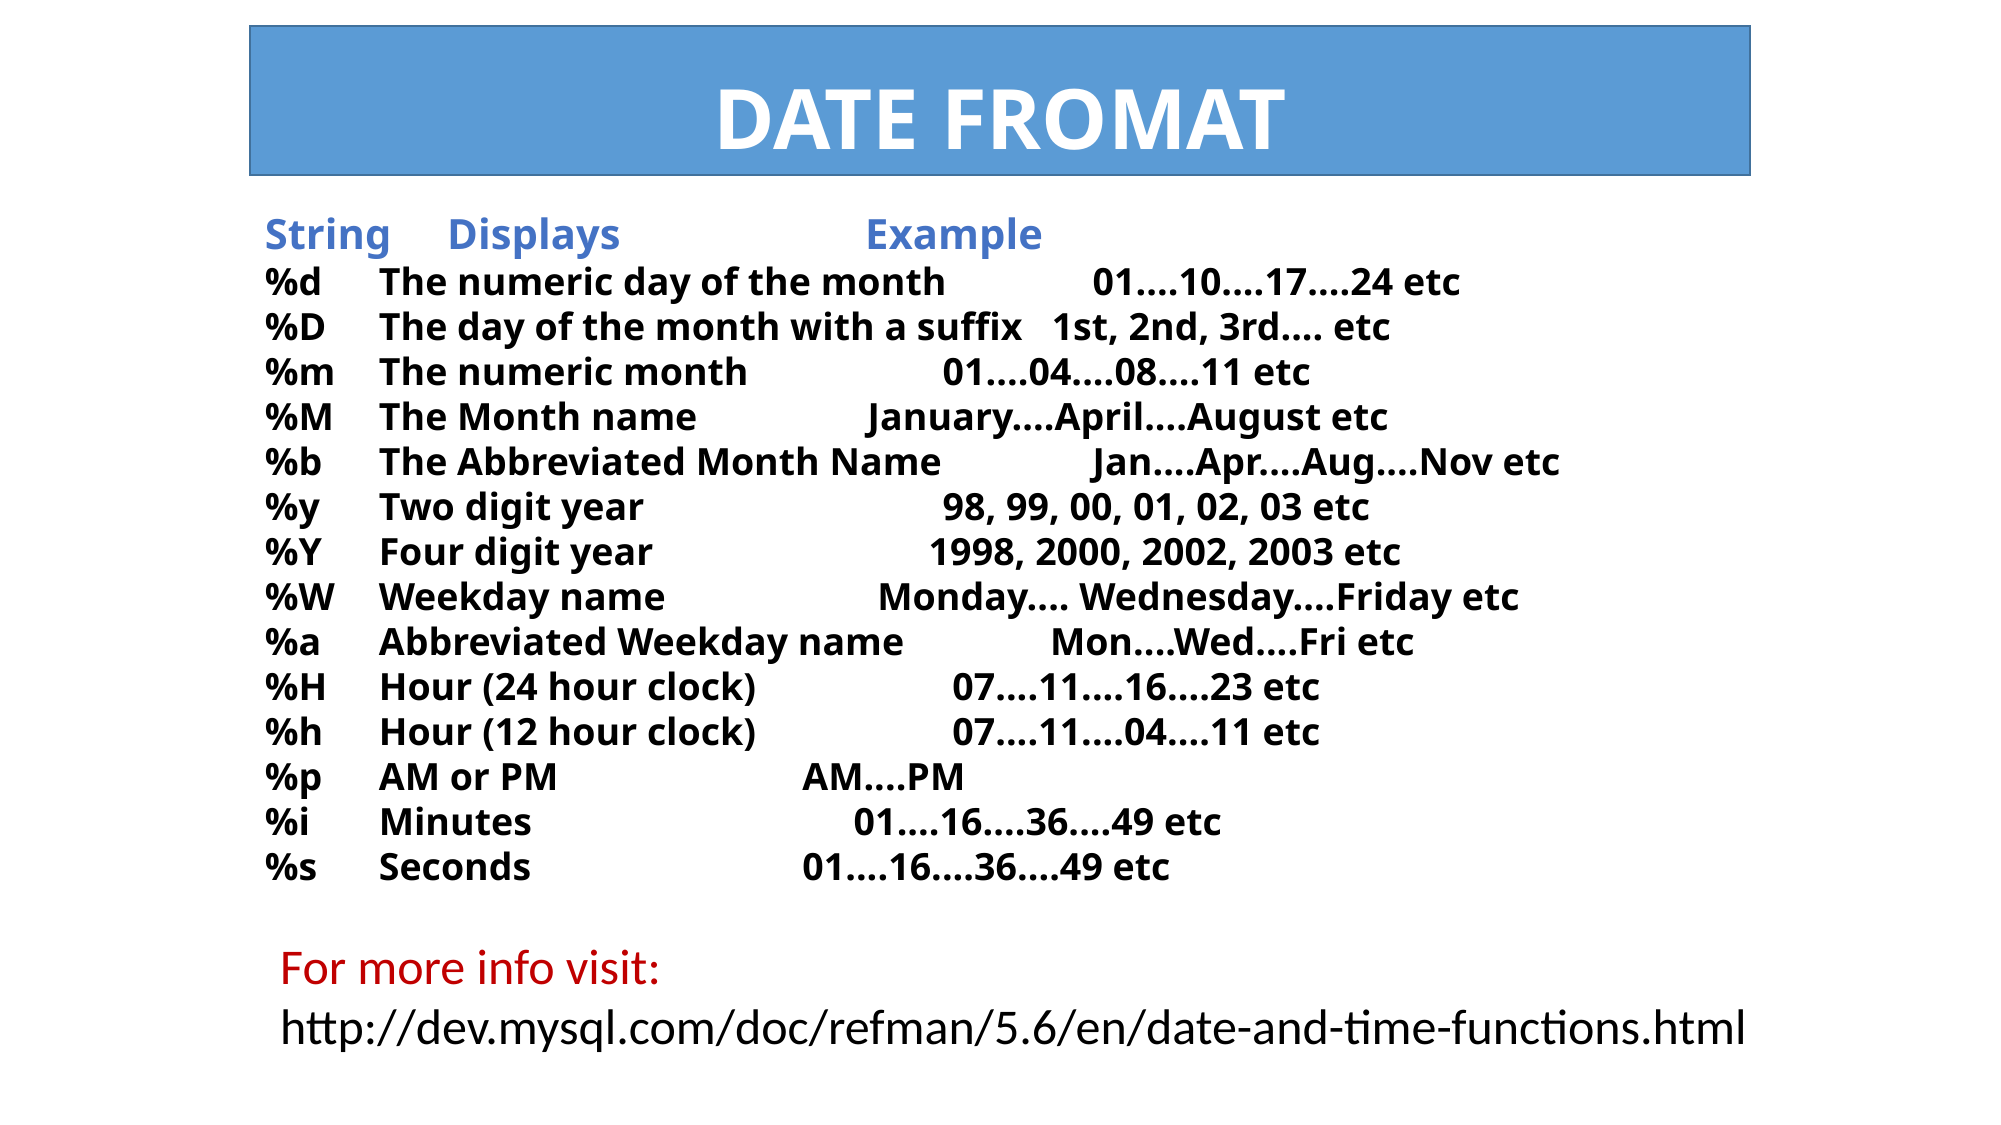

# DATE FROMAT
String	 Displays			 Example
%d	 The numeric day of the month	 01....10....17....24 etc
%D	 The day of the month with a suffix 1st, 2nd, 3rd.... etc
%m	 The numeric month		 01....04....08....11 etc
%M	 The Month name		 January....April....August etc
%b 	 The Abbreviated Month Name	 Jan....Apr....Aug....Nov etc
%y	 Two digit year			 98, 99, 00, 01, 02, 03 etc
%Y	 Four digit year	 1998, 2000, 2002, 2003 etc
%W	 Weekday name		 Monday.... Wednesday....Friday etc
%a	 Abbreviated Weekday name Mon....Wed....Fri etc
%H	 Hour (24 hour clock)		 07....11....16....23 etc
%h	 Hour (12 hour clock)		 07....11....04....11 etc
%p	 AM or PM			 AM....PM
%i	 Minutes		 01....16....36....49 etc
%s	 Seconds			 01....16....36....49 etc
For more info visit:
http://dev.mysql.com/doc/refman/5.6/en/date-and-time-functions.html